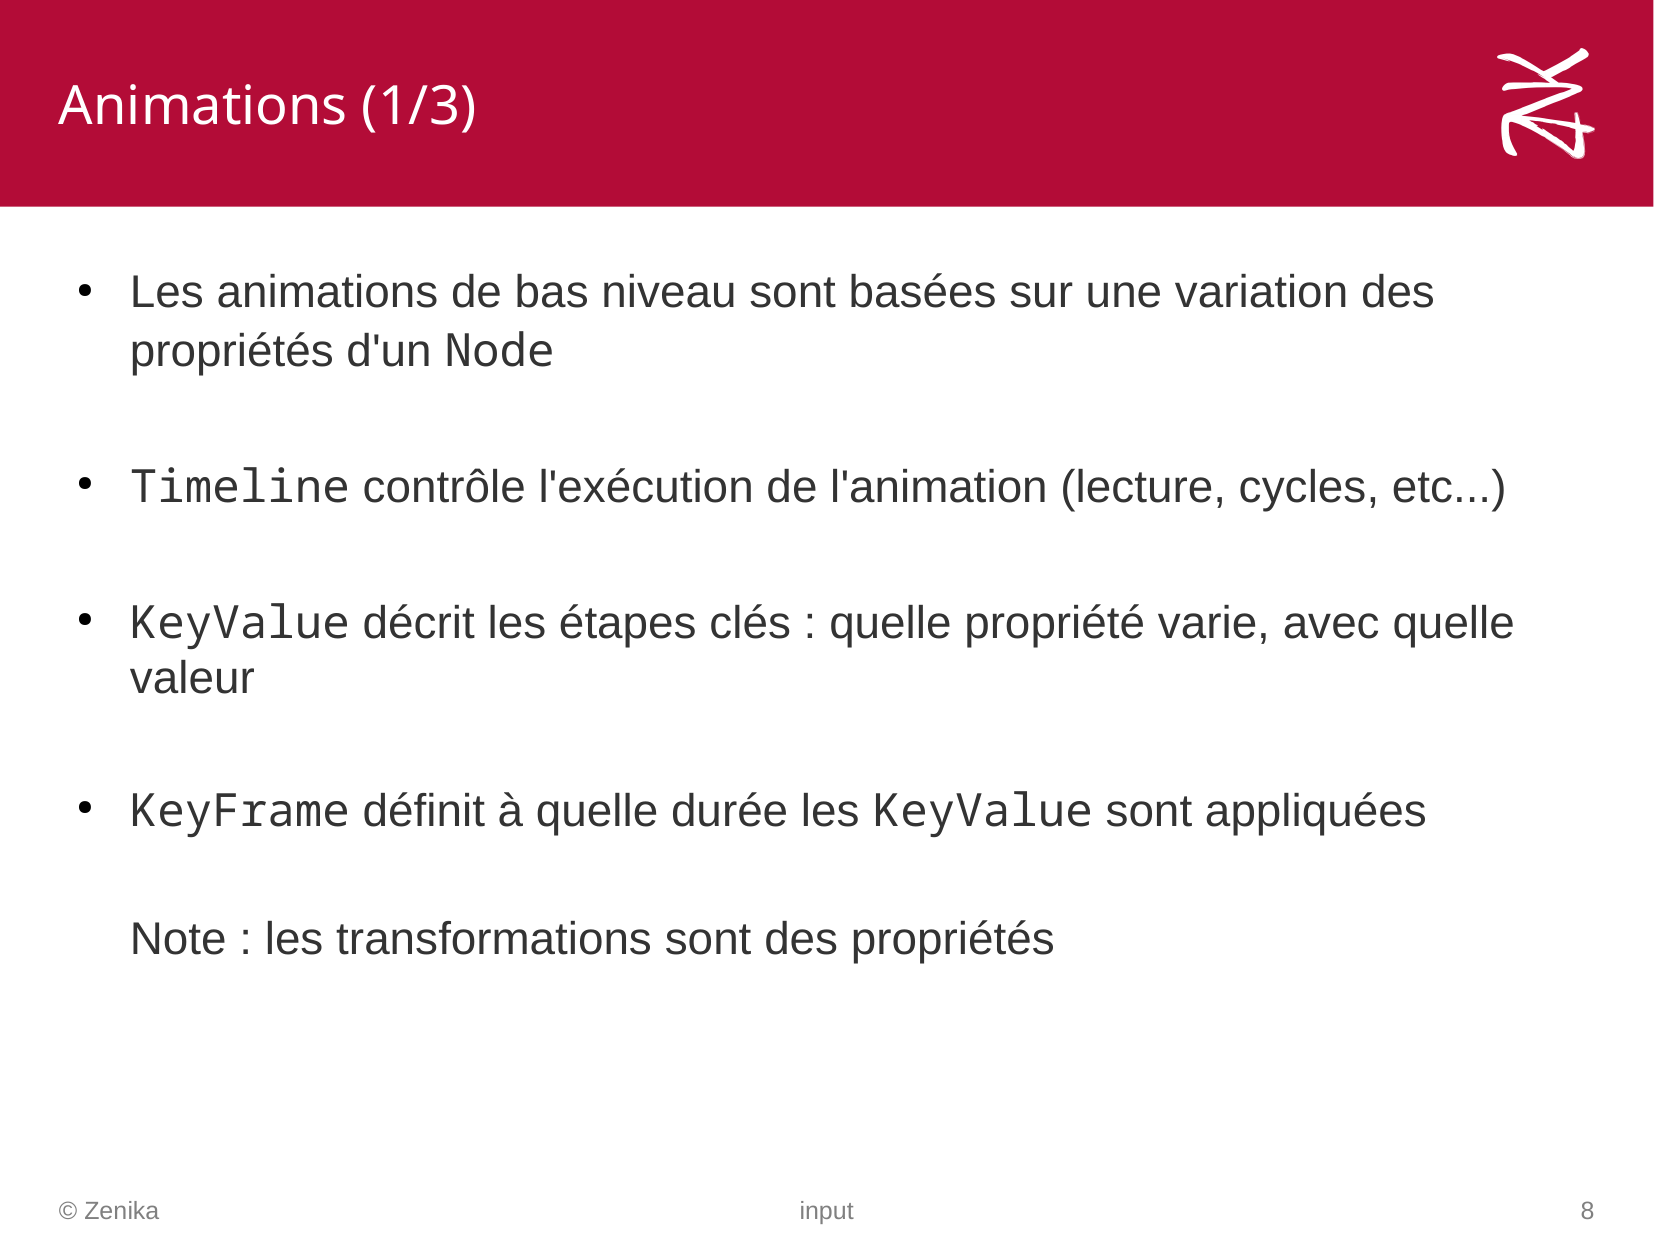

# Animations (1/3)
Les animations de bas niveau sont basées sur une variation des propriétés d'un Node
Timeline contrôle l'exécution de l'animation (lecture, cycles, etc...)
KeyValue décrit les étapes clés : quelle propriété varie, avec quelle valeur
KeyFrame définit à quelle durée les KeyValue sont appliquées
Note : les transformations sont des propriétés